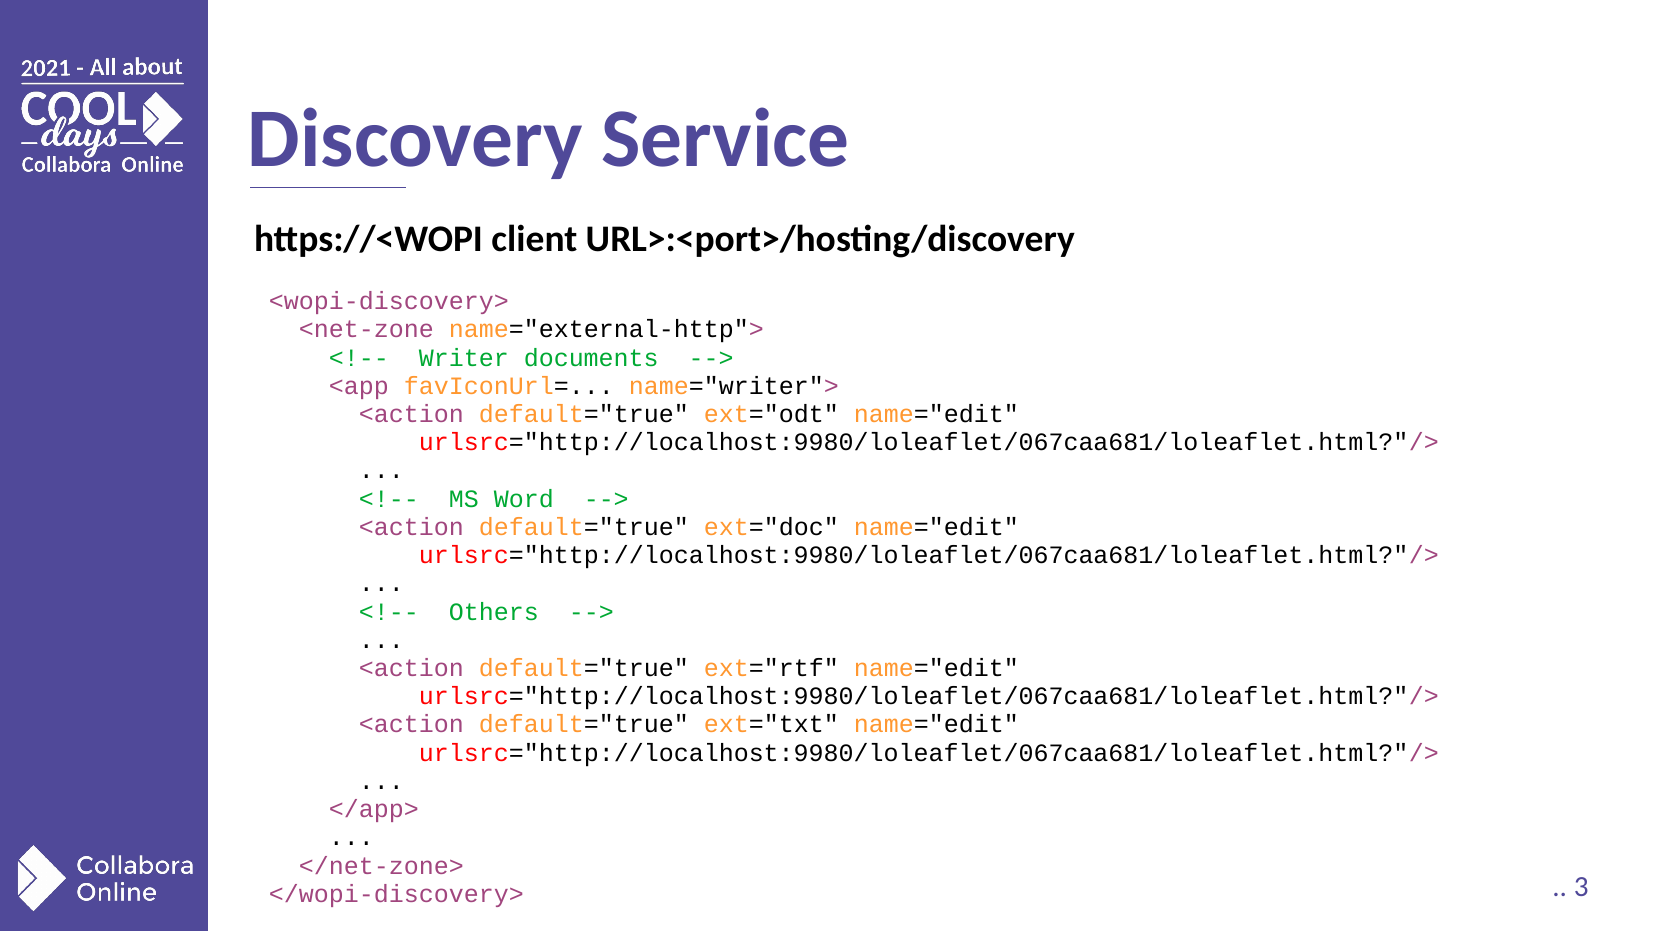

# Discovery Service
https://<WOPI client URL>:<port>/hosting/discovery
<wopi-discovery>
 <net-zone name="external-http">
 <!-- Writer documents -->
 <app favIconUrl=... name="writer">
 <action default="true" ext="odt" name="edit"
 urlsrc="http://localhost:9980/loleaflet/067caa681/loleaflet.html?"/>
 ...
 <!-- MS Word -->
 <action default="true" ext="doc" name="edit"
 urlsrc="http://localhost:9980/loleaflet/067caa681/loleaflet.html?"/>
 ...
 <!-- Others -->
 ...
 <action default="true" ext="rtf" name="edit"
 urlsrc="http://localhost:9980/loleaflet/067caa681/loleaflet.html?"/>
 <action default="true" ext="txt" name="edit"
 urlsrc="http://localhost:9980/loleaflet/067caa681/loleaflet.html?"/>
 ...
 </app>
 ...
 </net-zone>
</wopi-discovery>
3